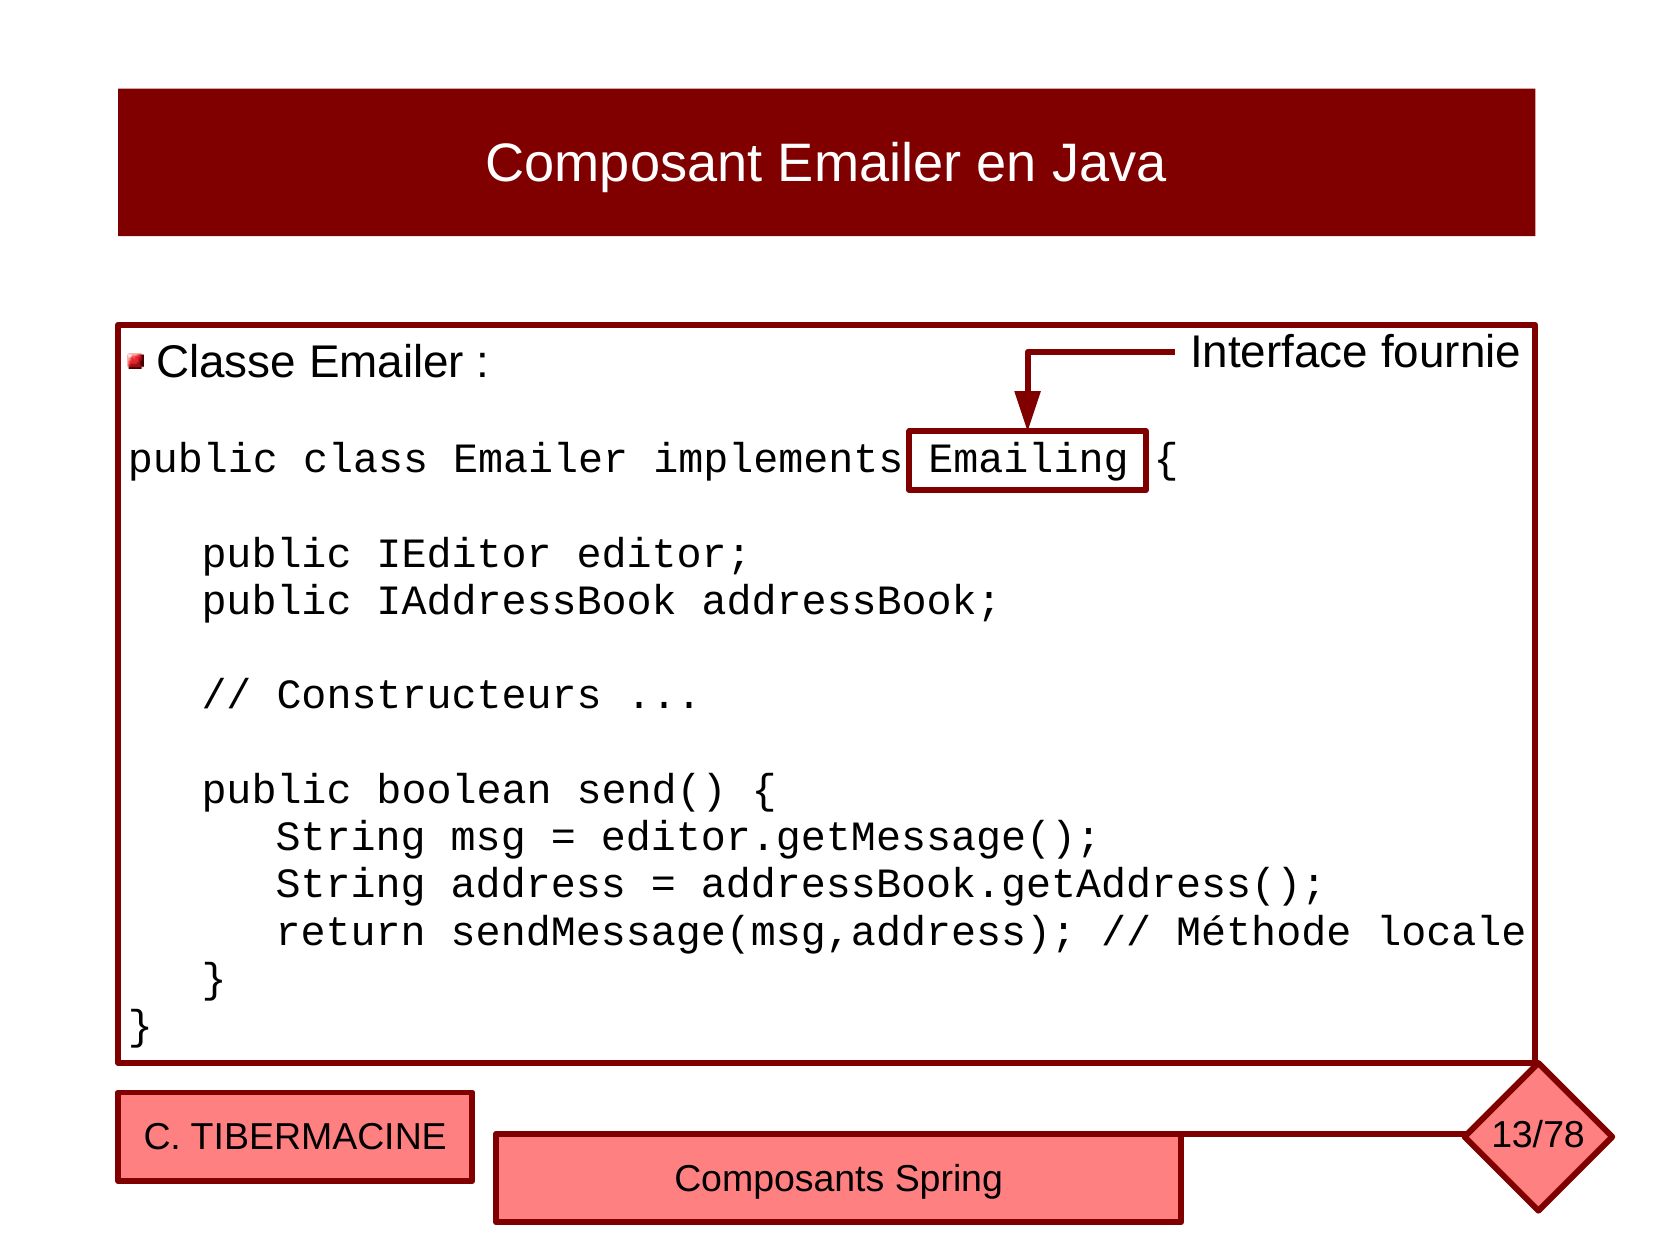

Composant Emailer en Java
Interface fournie
 Classe Emailer :
public class Emailer implements Emailing {
	public IEditor editor;
	public IAddressBook addressBook;
	// Constructeurs ...
	public boolean send() {
		String msg = editor.getMessage();
		String address = addressBook.getAddress();
		return sendMessage(msg,address); // Méthode locale
	}
}
C. TIBERMACINE
Composants Spring